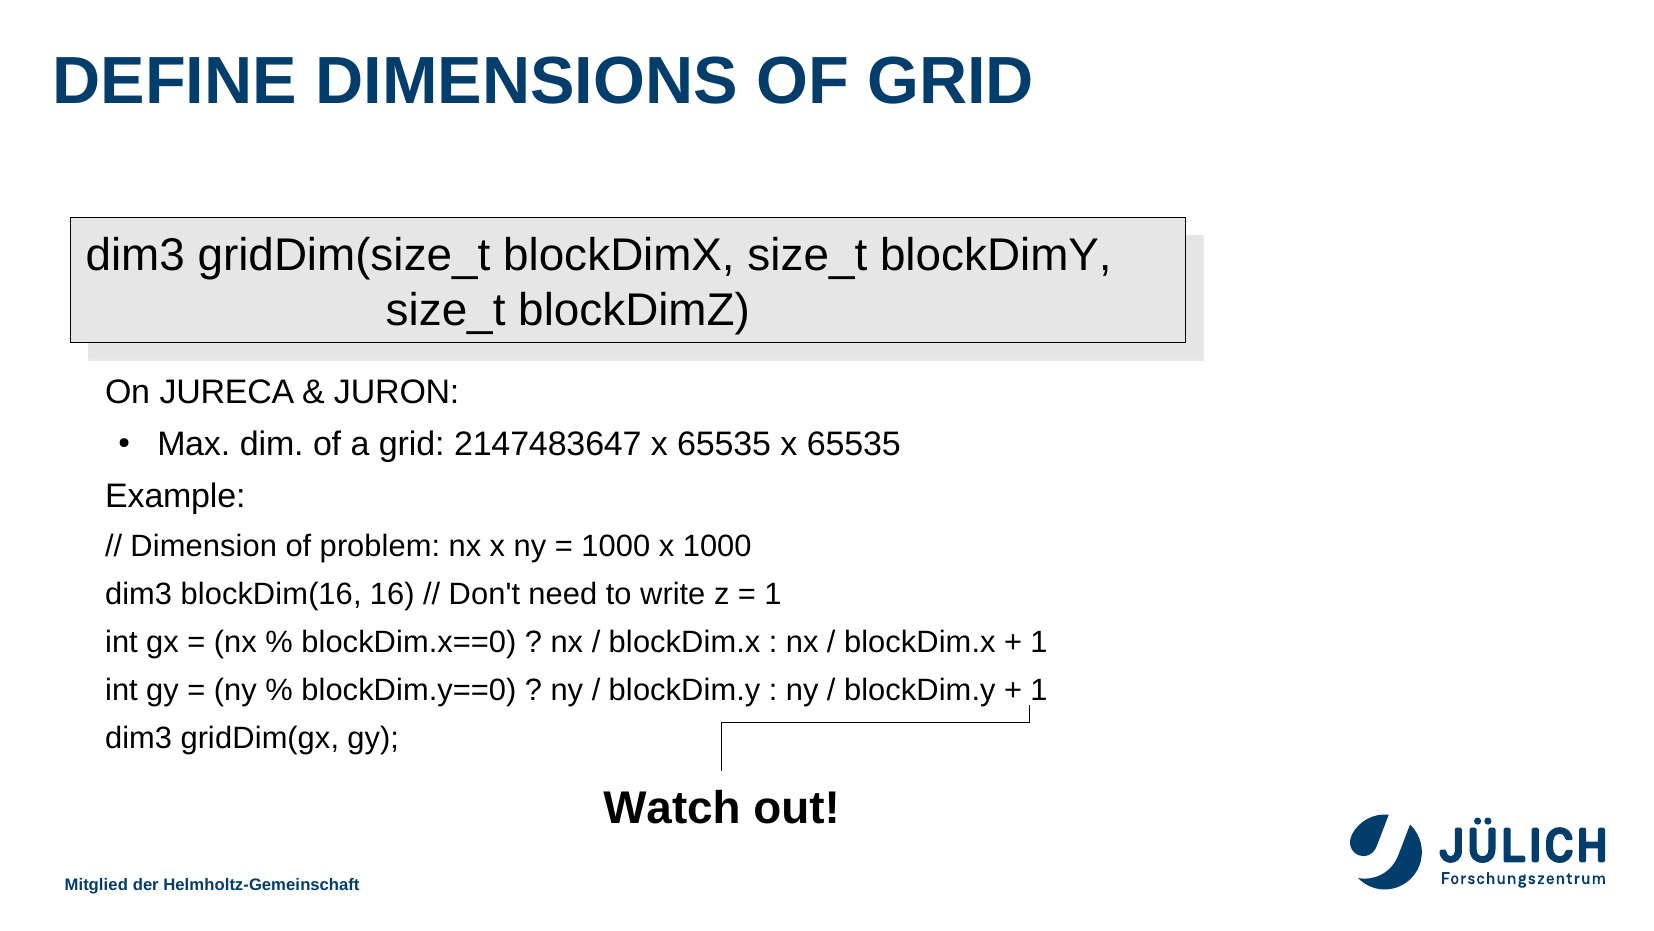

# Define dimensions of grid
On JURECA & JURON:
Max. dim. of a grid: 2147483647 x 65535 x 65535
Example:
// Dimension of problem: nx x ny = 1000 x 1000
dim3 blockDim(16, 16) // Don't need to write z = 1
int gx = (nx % blockDim.x==0) ? nx / blockDim.x : nx / blockDim.x + 1
int gy = (ny % blockDim.y==0) ? ny / blockDim.y : ny / blockDim.y + 1
dim3 gridDim(gx, gy);
dim3 gridDim(size_t blockDimX, size_t blockDimY,
		size_t blockDimZ)
Watch out!